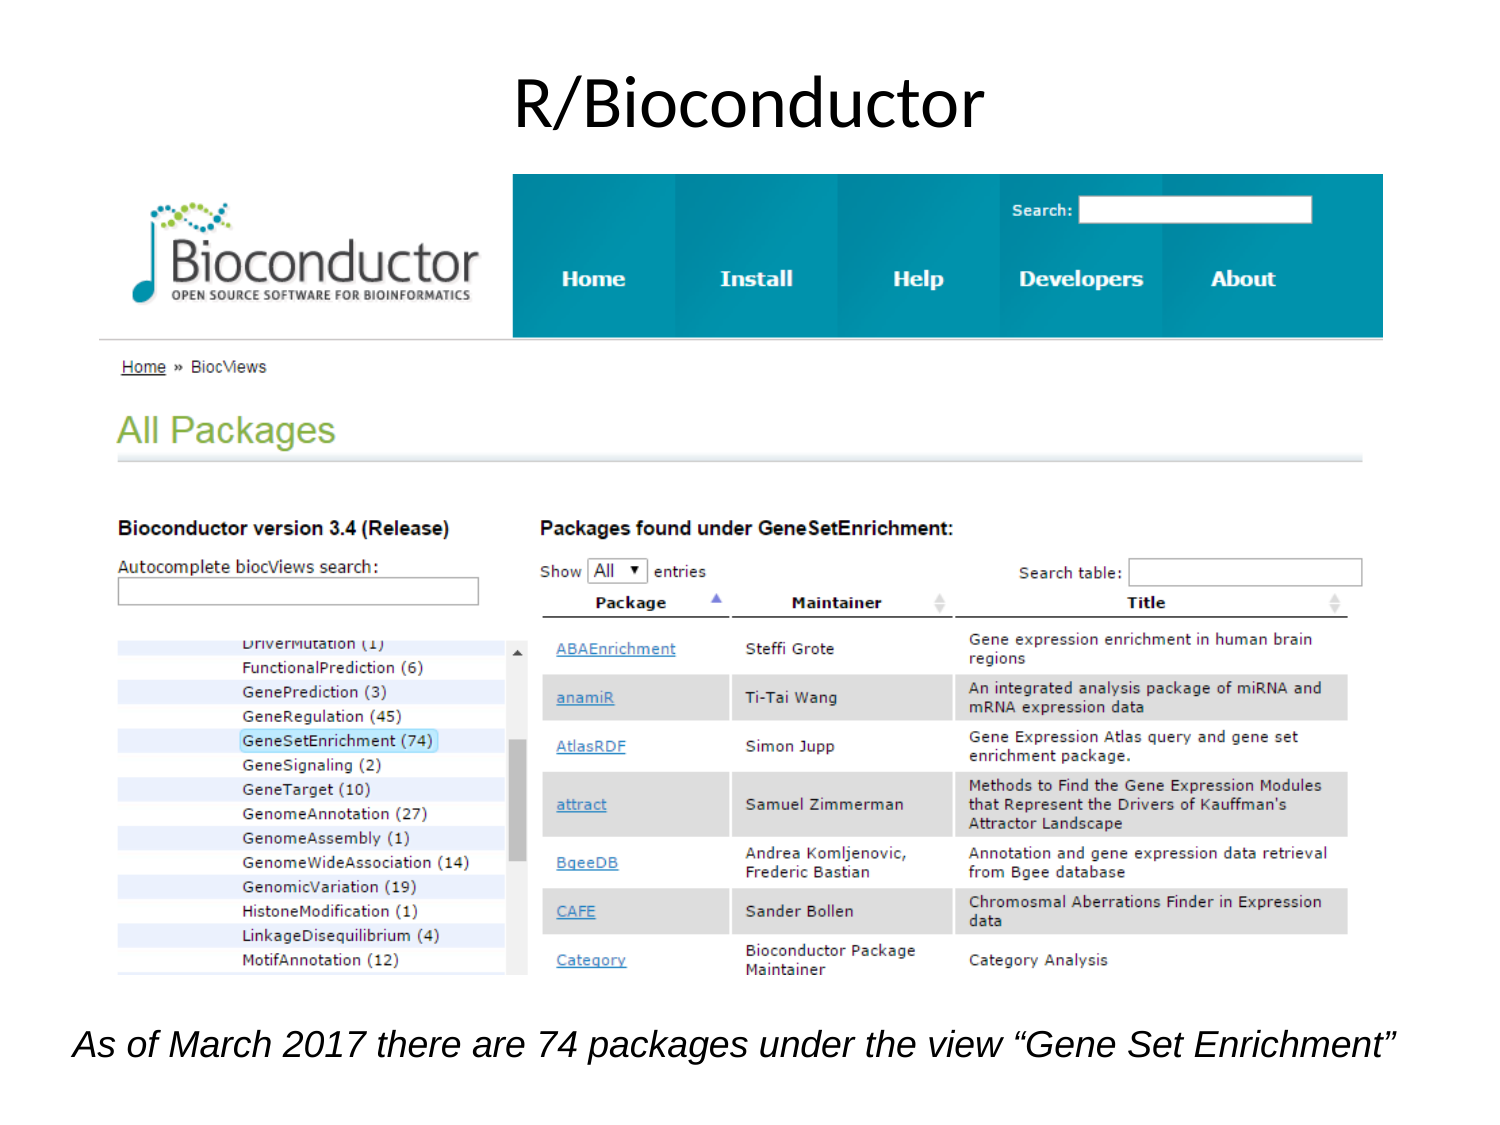

# R/Bioconductor
As of March 2017 there are 74 packages under the view “Gene Set Enrichment”